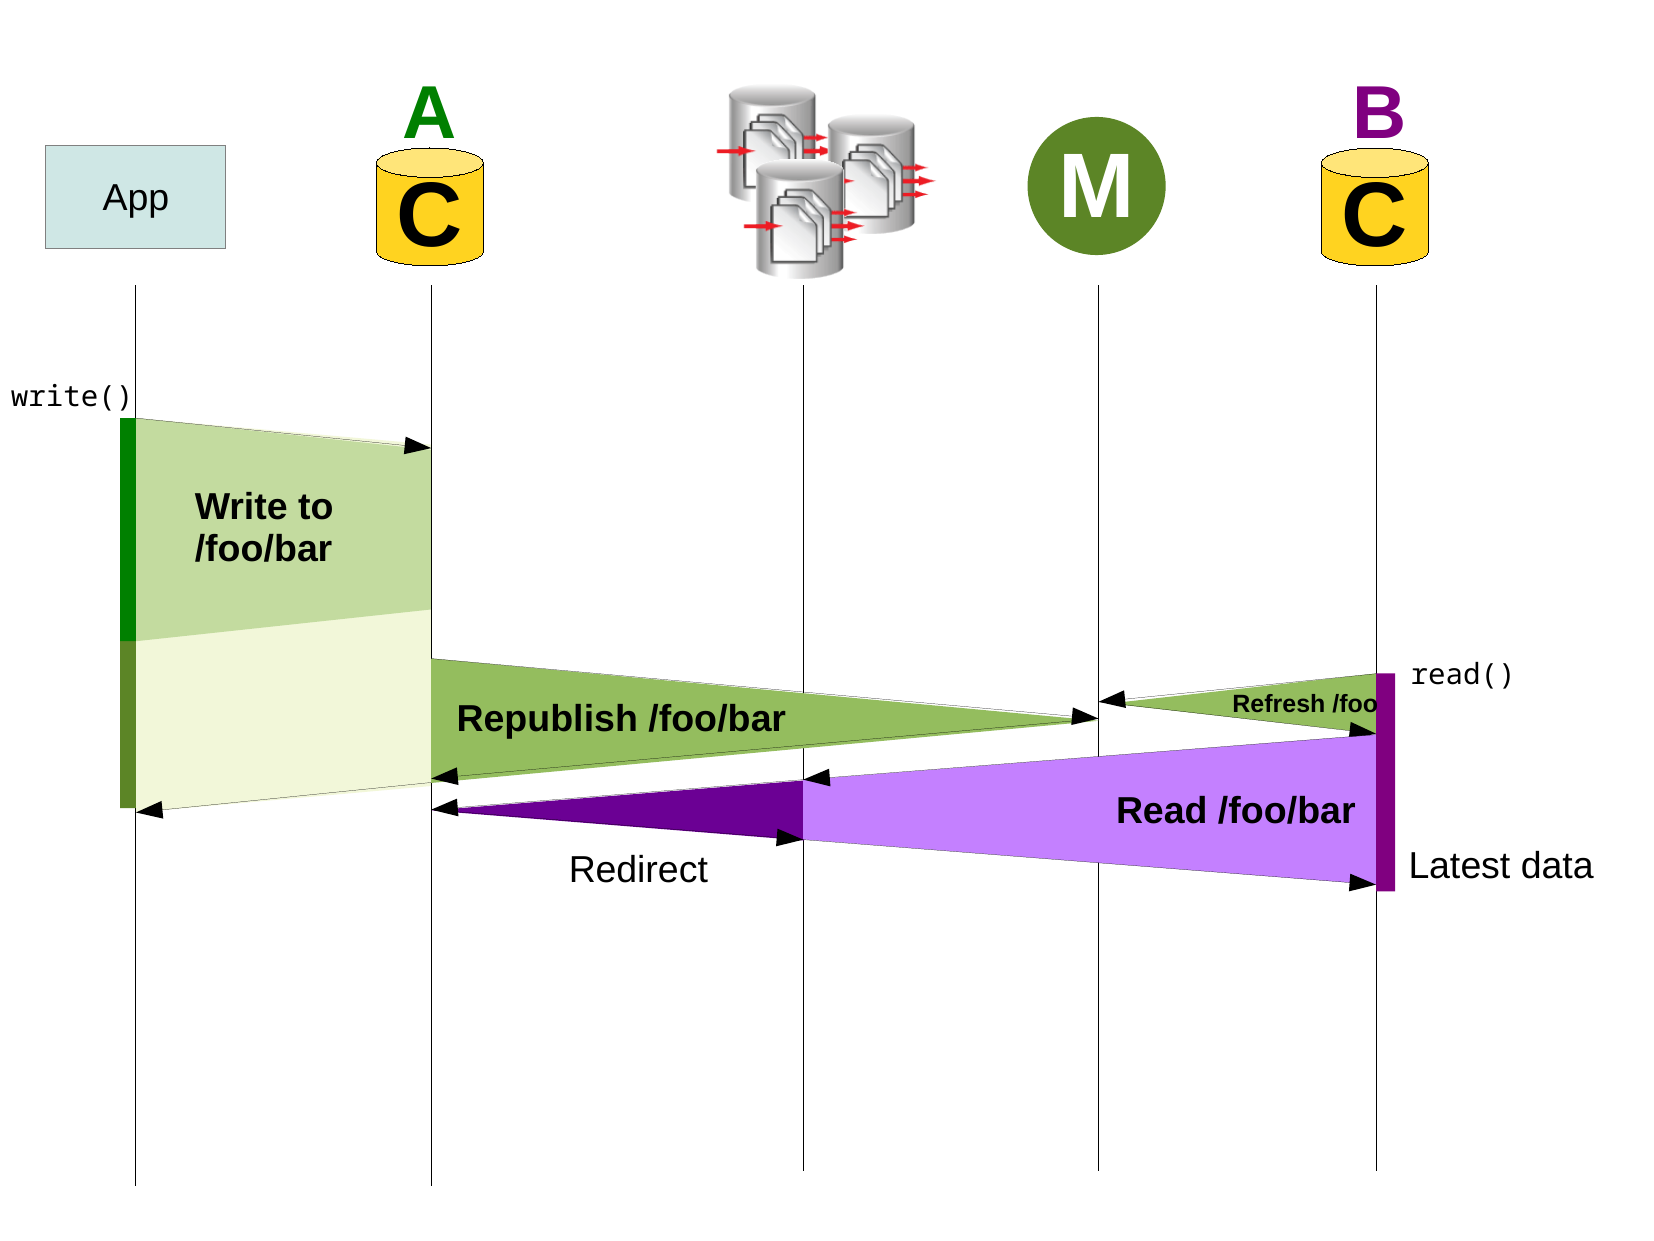

A
B
M
App
C
C
write()
Write to /foo/bar
read()
Refresh /foo
Republish /foo/bar
Read /foo/bar
Latest data
Redirect